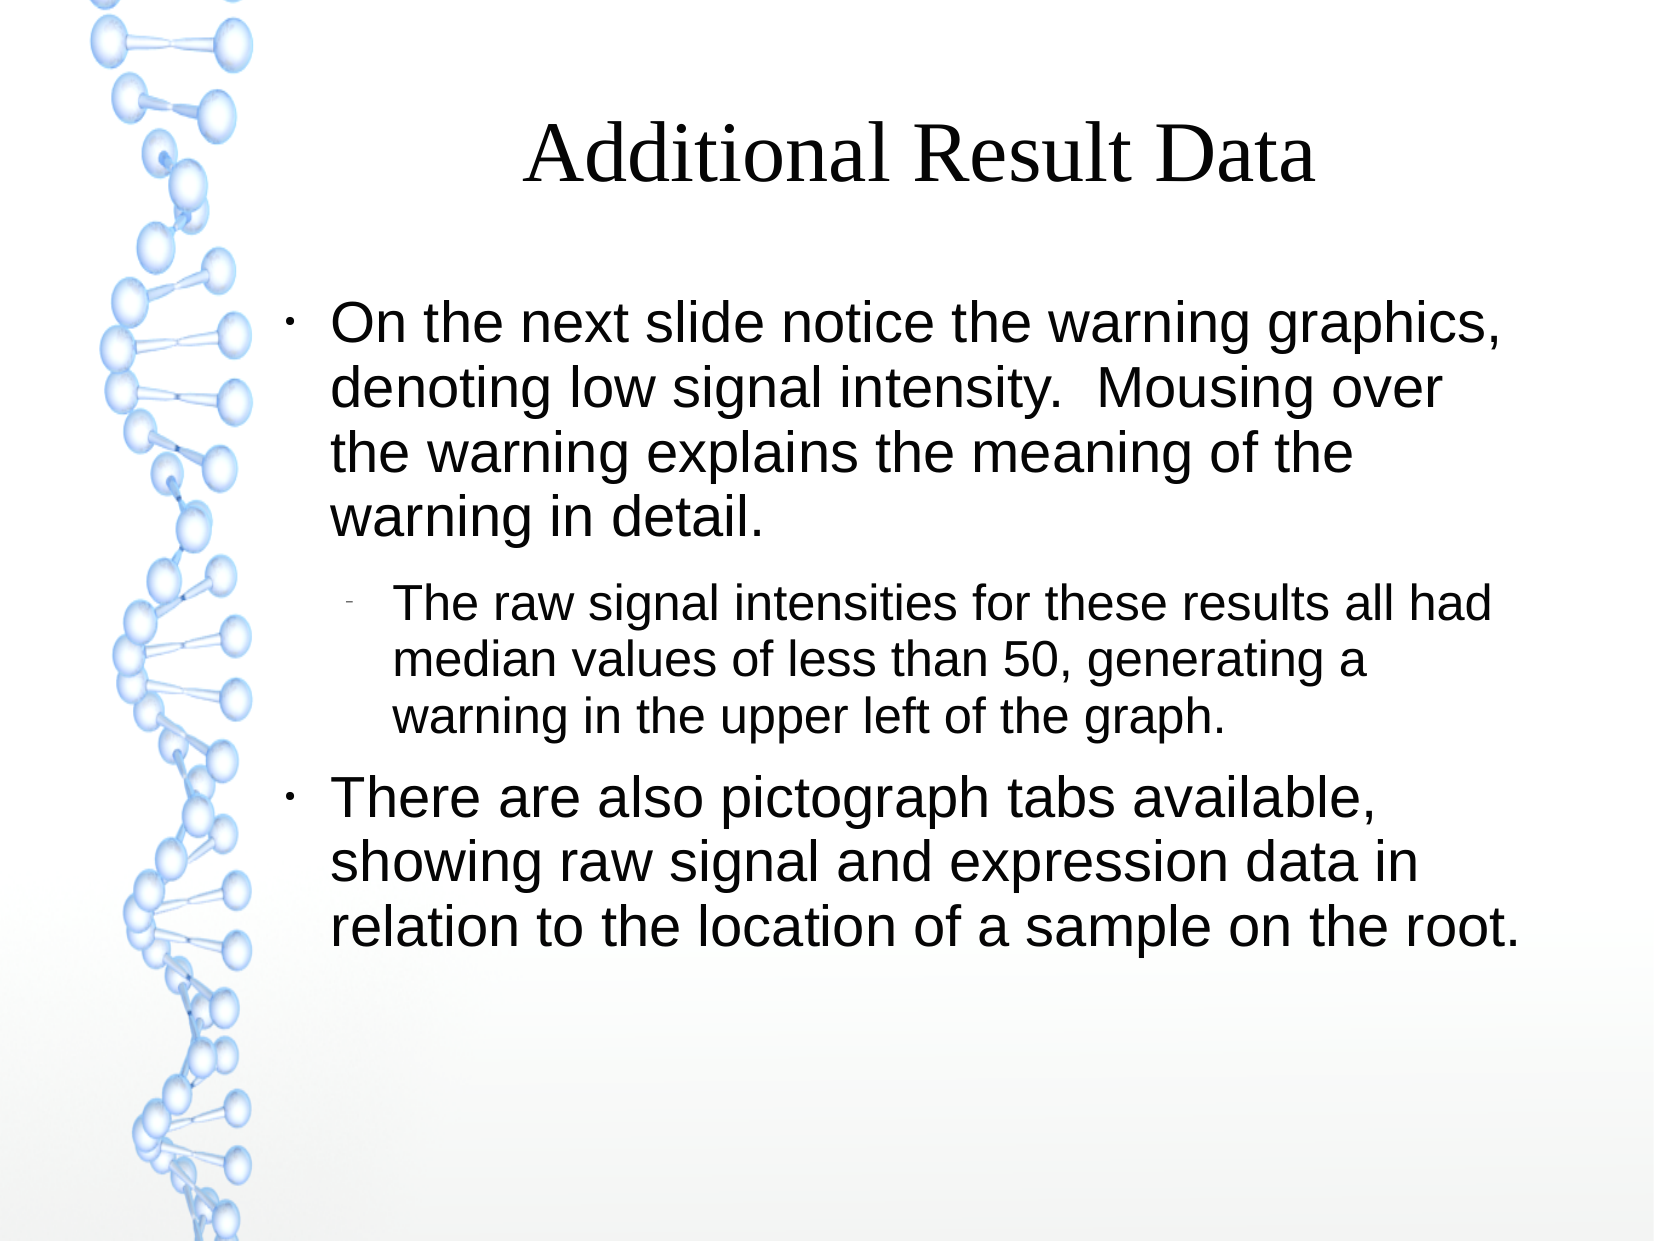

# Additional Result Data
On the next slide notice the warning graphics, denoting low signal intensity. Mousing over the warning explains the meaning of the warning in detail.
The raw signal intensities for these results all had median values of less than 50, generating a warning in the upper left of the graph.
There are also pictograph tabs available, showing raw signal and expression data in relation to the location of a sample on the root.